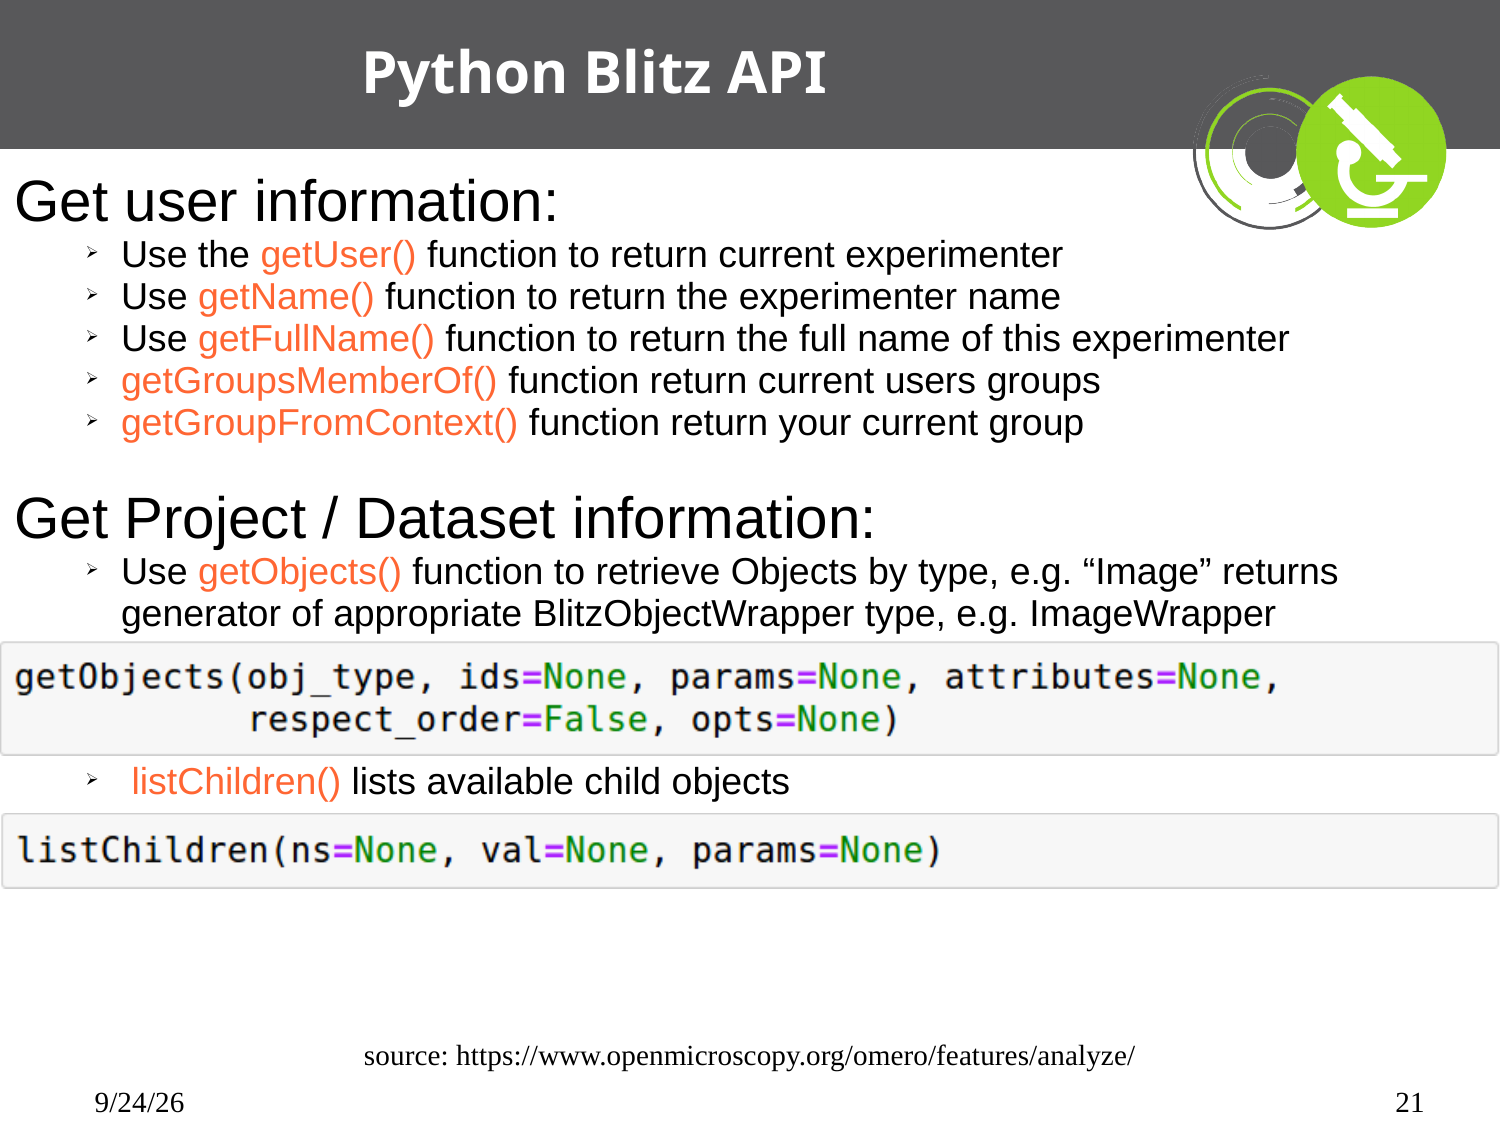

# Python Blitz API
Get user information:
Use the getUser() function to return current experimenter
Use getName() function to return the experimenter name
Use getFullName() function to return the full name of this experimenter
getGroupsMemberOf() function return current users groups
getGroupFromContext() function return your current group
Get Project / Dataset information:
Use getObjects() function to retrieve Objects by type, e.g. “Image” returns generator of appropriate BlitzObjectWrapper type, e.g. ImageWrapper
 listChildren() lists available child objects
source: https://www.openmicroscopy.org/omero/features/analyze/
21